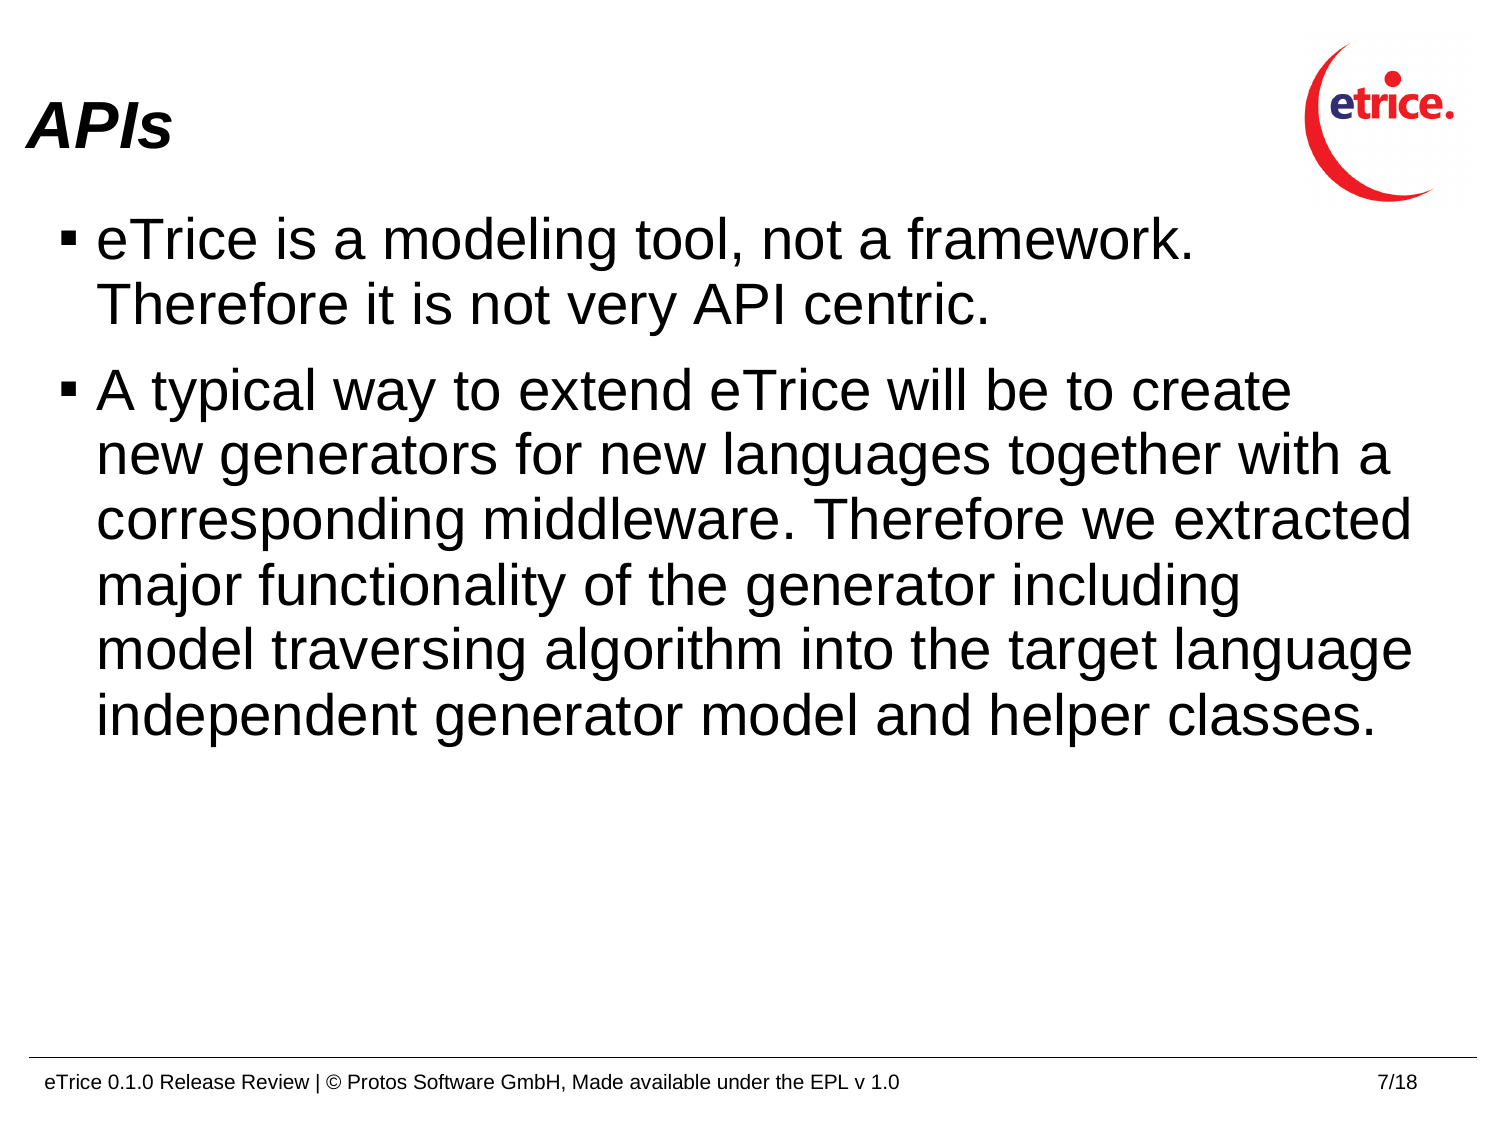

# APIs
eTrice is a modeling tool, not a framework. Therefore it is not very API centric.
A typical way to extend eTrice will be to create new generators for new languages together with a corresponding middleware. Therefore we extracted major functionality of the generator including model traversing algorithm into the target language independent generator model and helper classes.